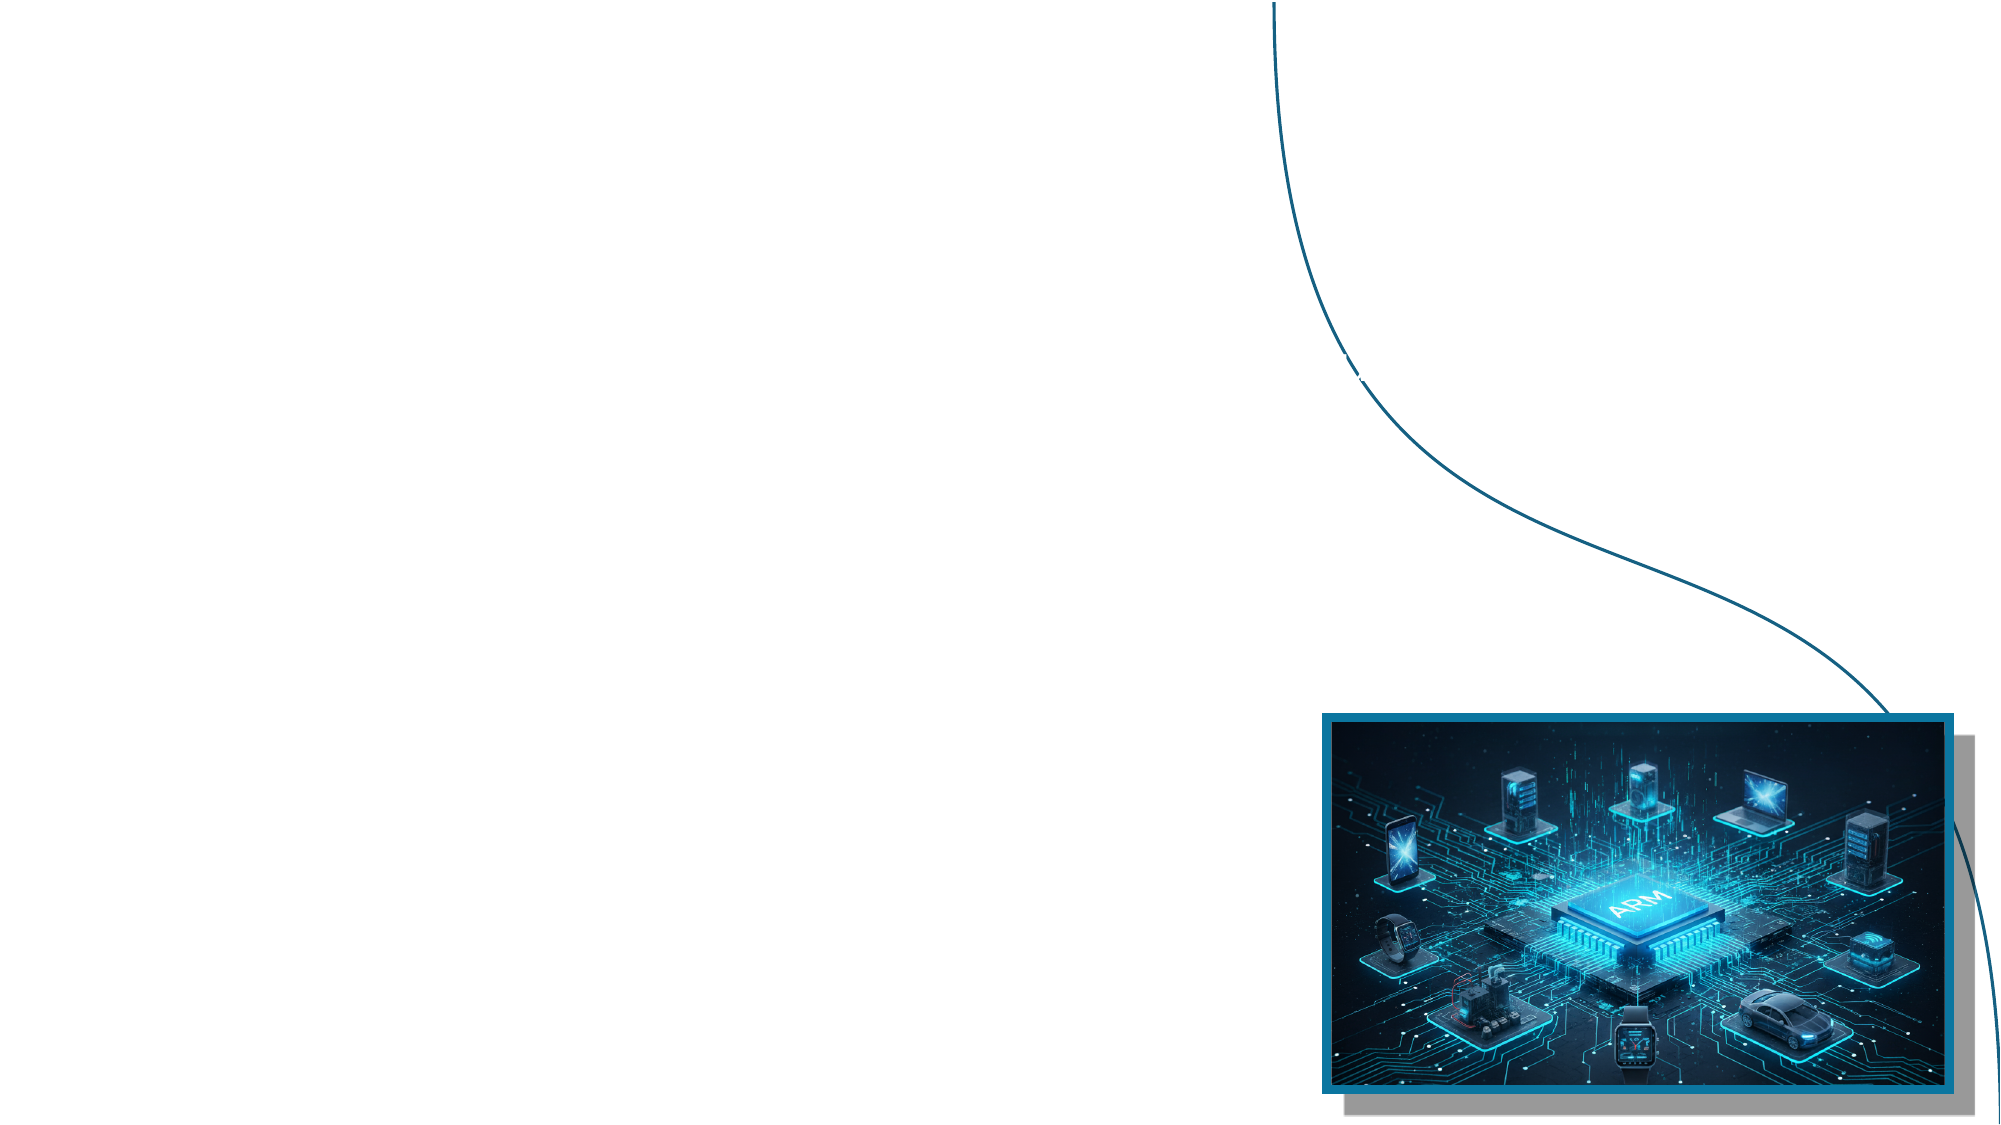

# O que é a Arquitetura ARM
Baseada em RISC (Reduced Instruction Set Computer)
Conjunto reduzido de instruções
Execução rápida e eficiente
Foco em simplicidade e economia de energia
Amplamente usada em sistemas embarcados e portáteis